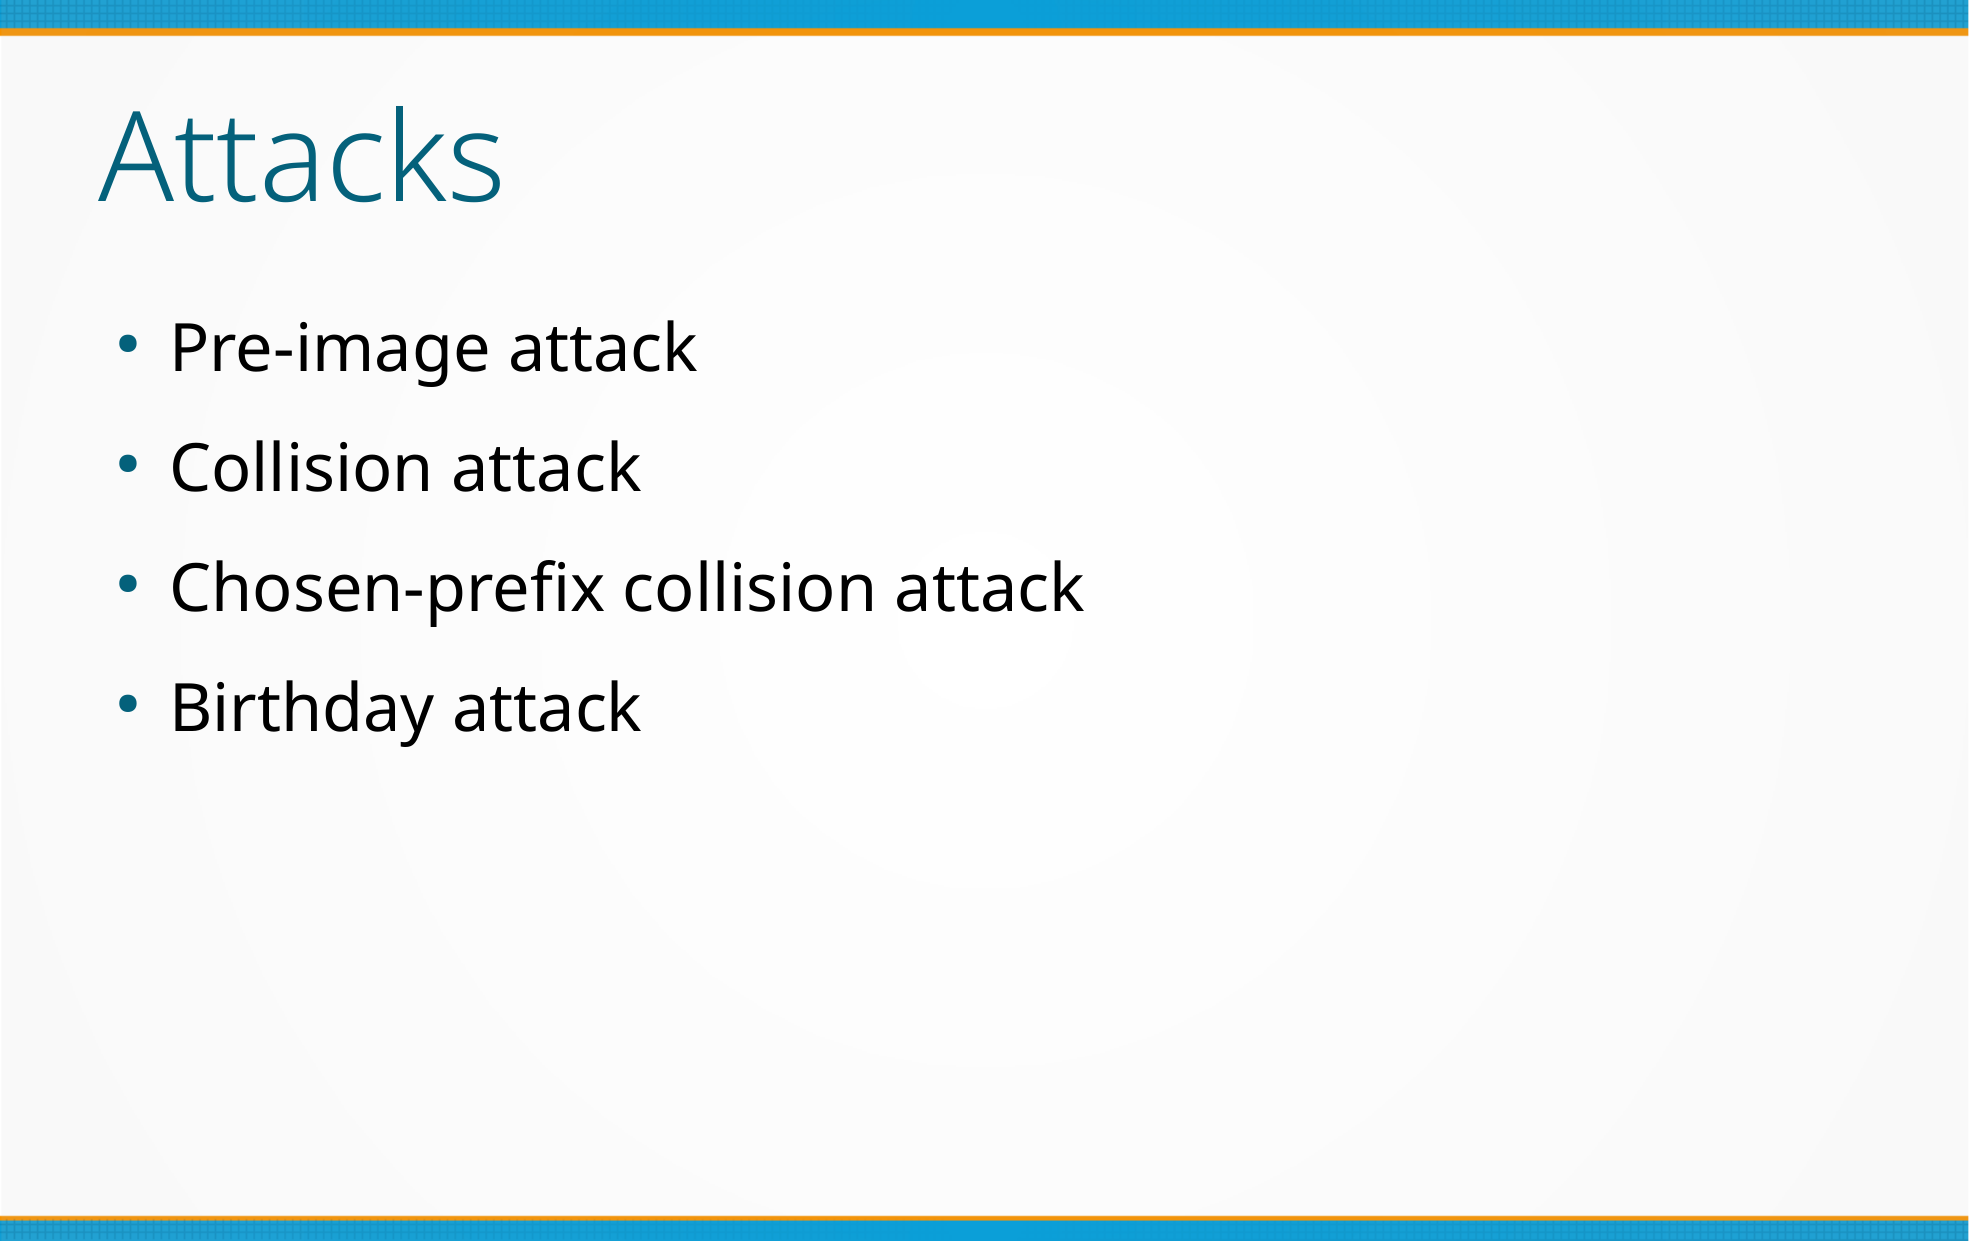

# Attacks
Pre-image attack
Collision attack
Chosen-prefix collision attack
Birthday attack